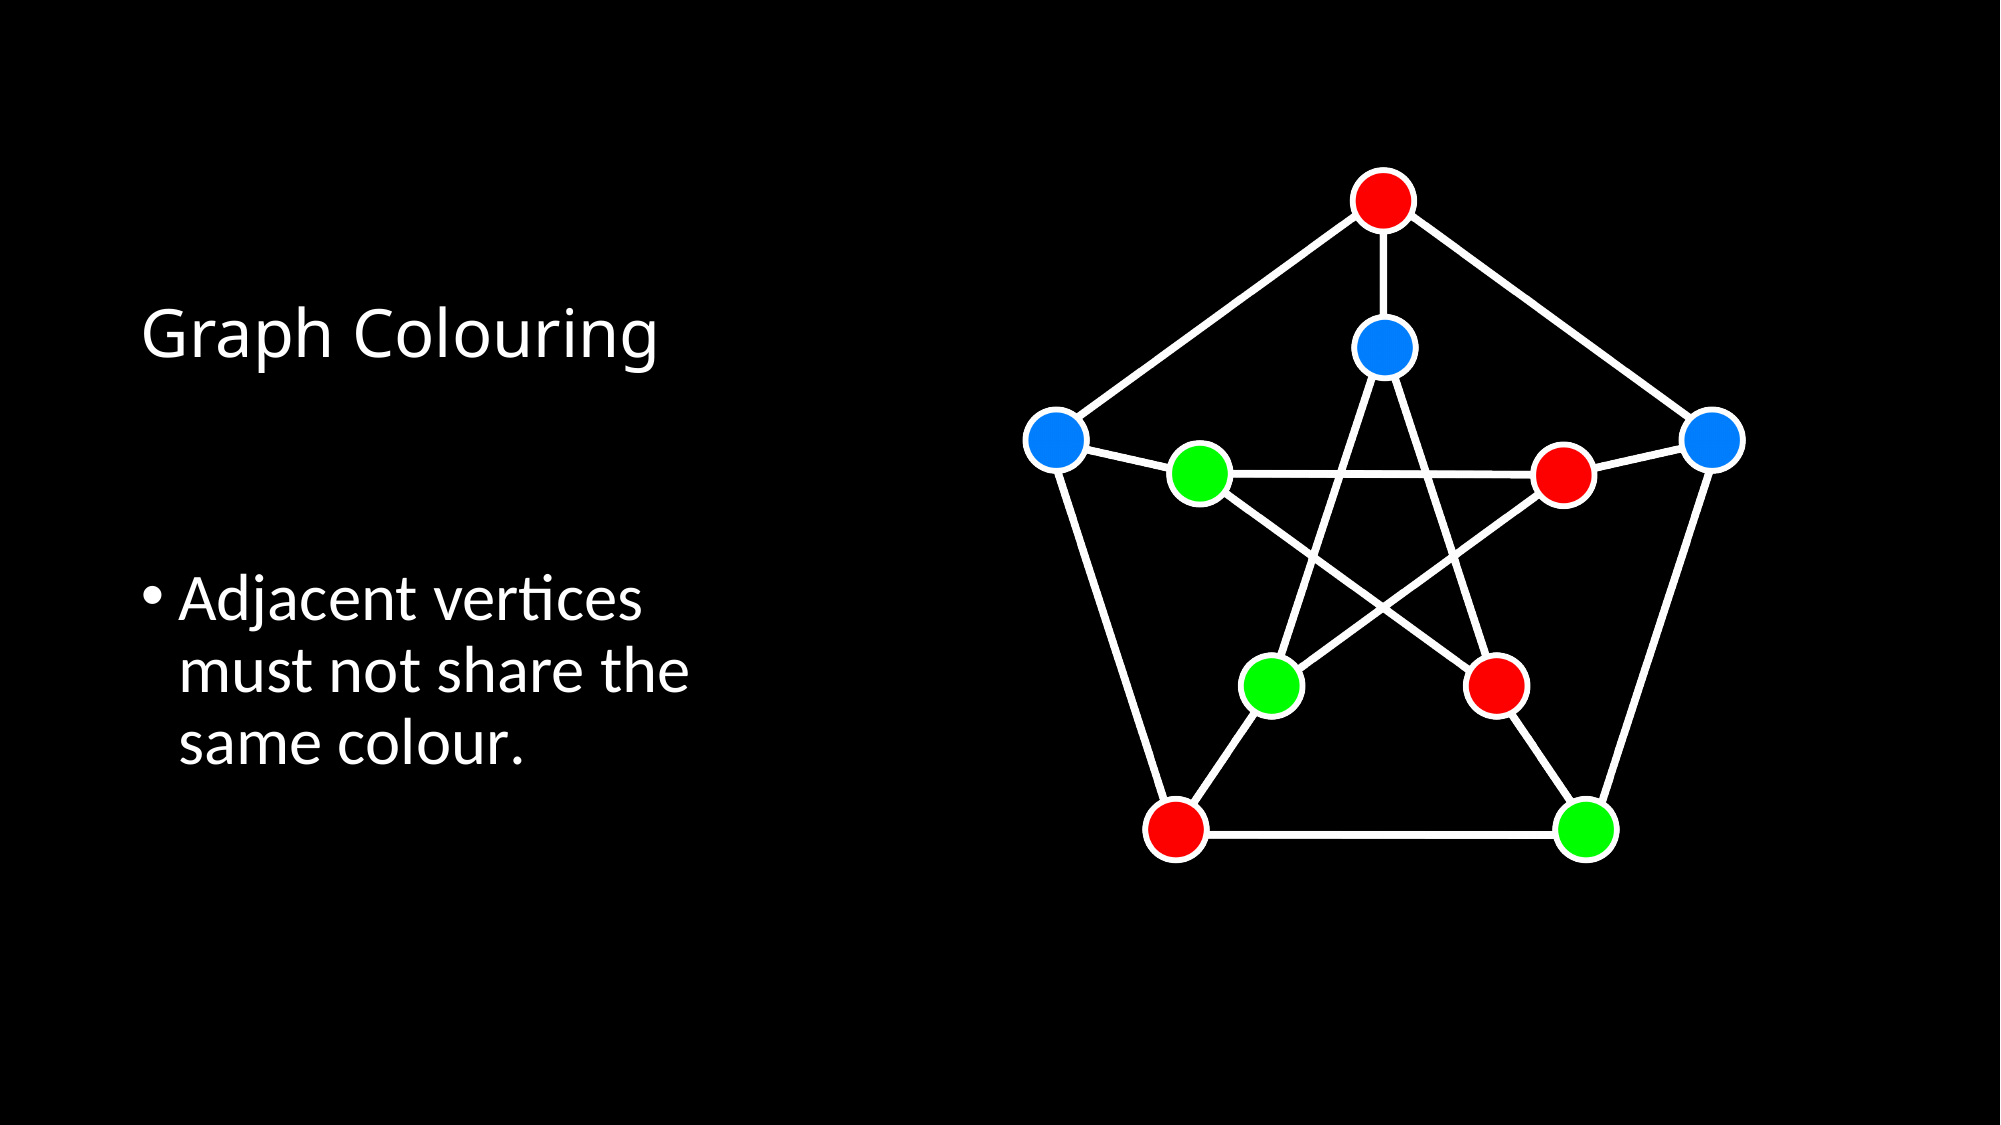

# Graph Colouring
Adjacent vertices must not share the same colour.